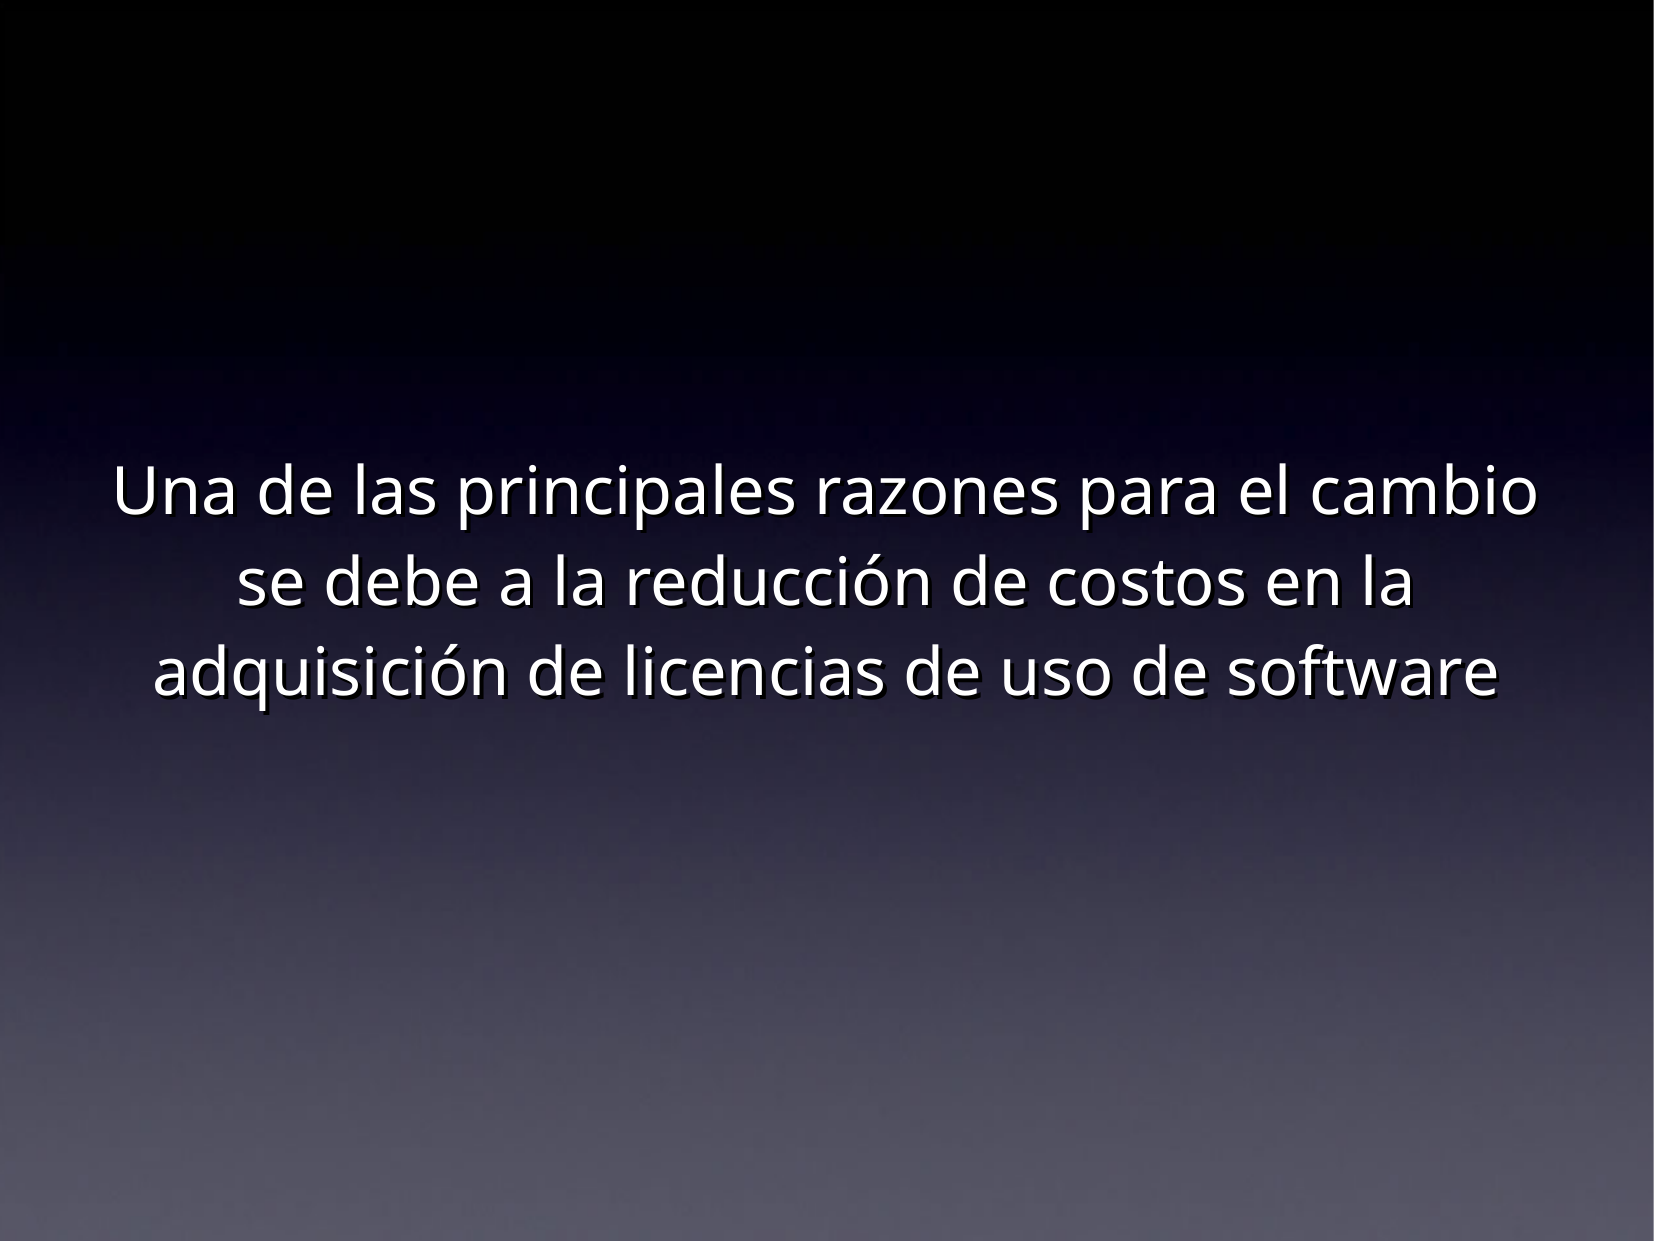

# Una de las principales razones para el cambio se debe a la reducción de costos en la adquisición de licencias de uso de software